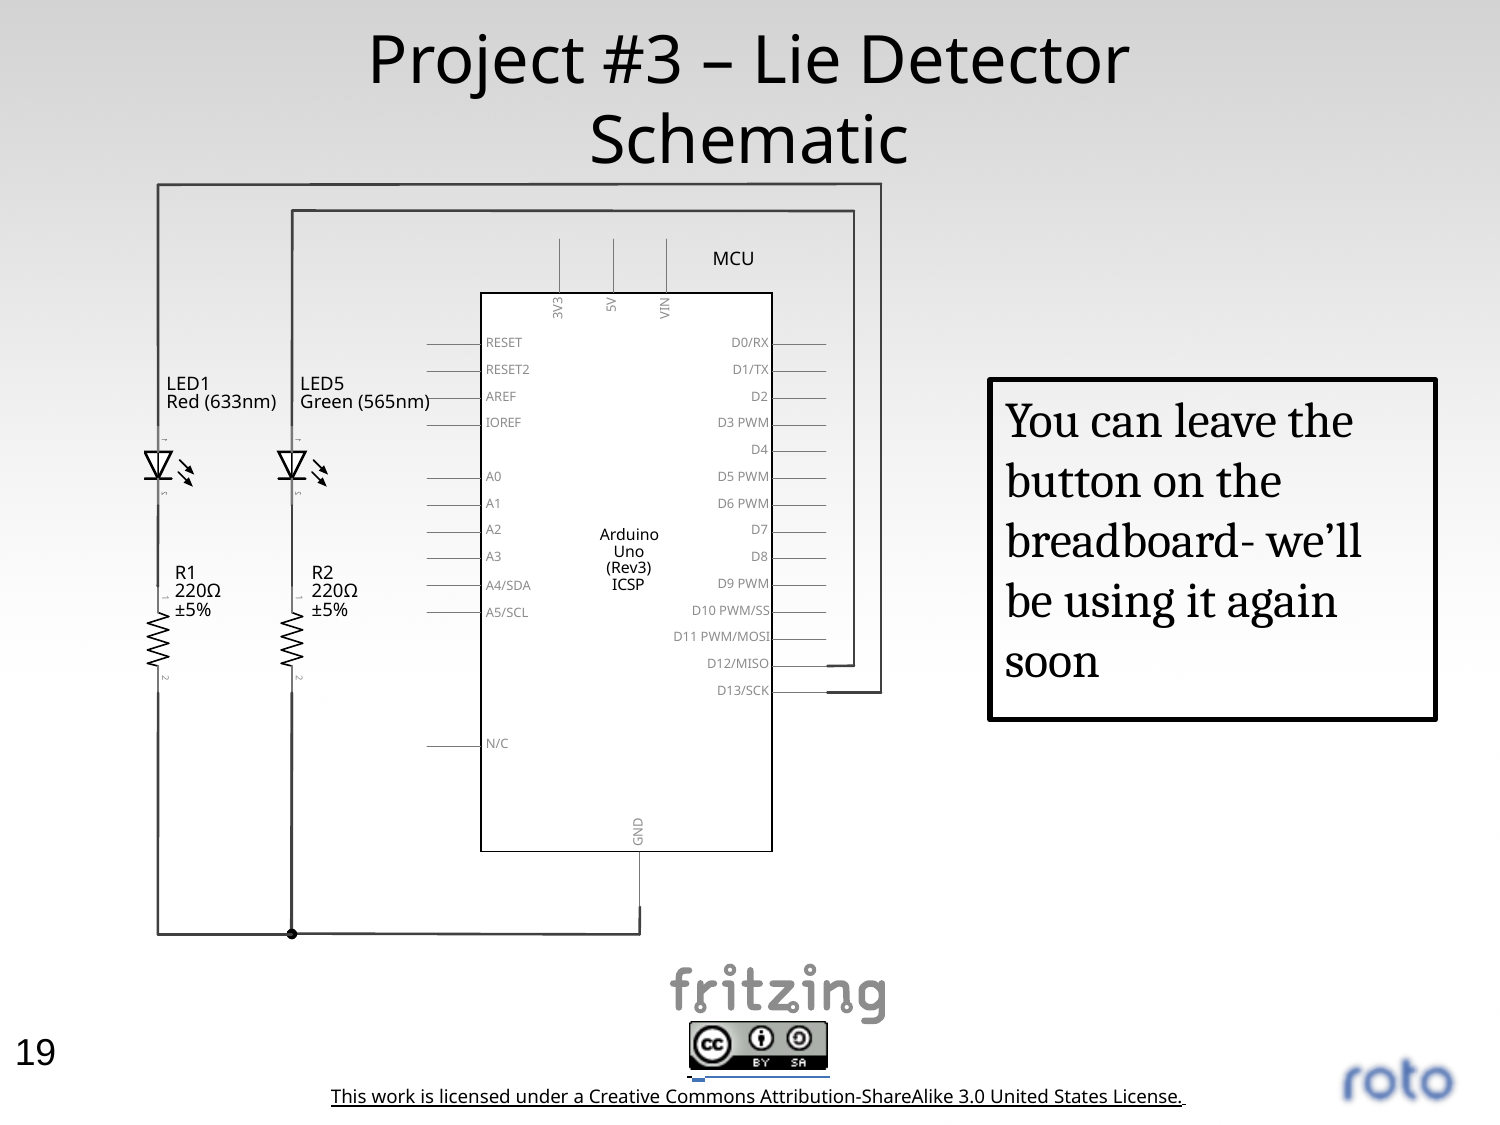

# Project #3 – Lie Detector Schematic
You can leave the button on the breadboard- we’ll be using it again soon